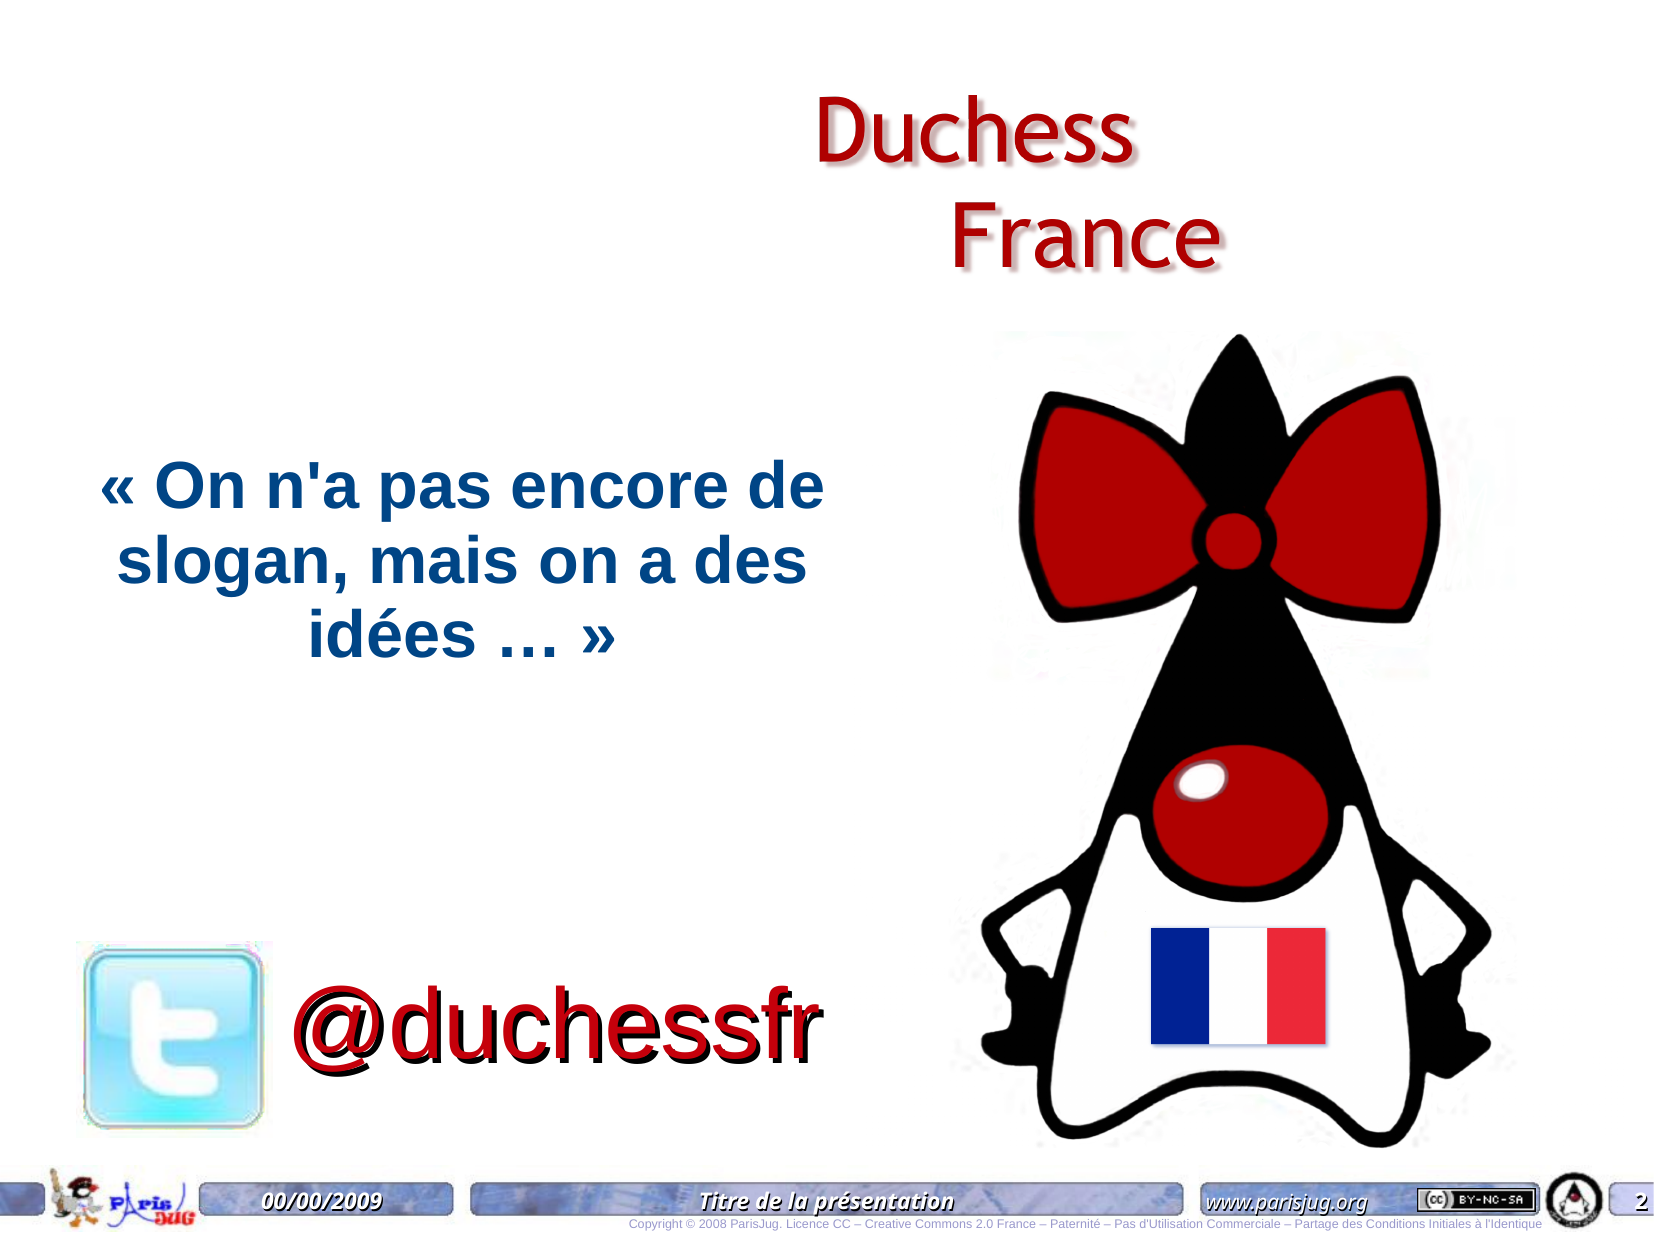

# « On n'a pas encore de slogan, mais on a des idées … »
@duchessfr
00/00/2009
Titre de la présentation
2